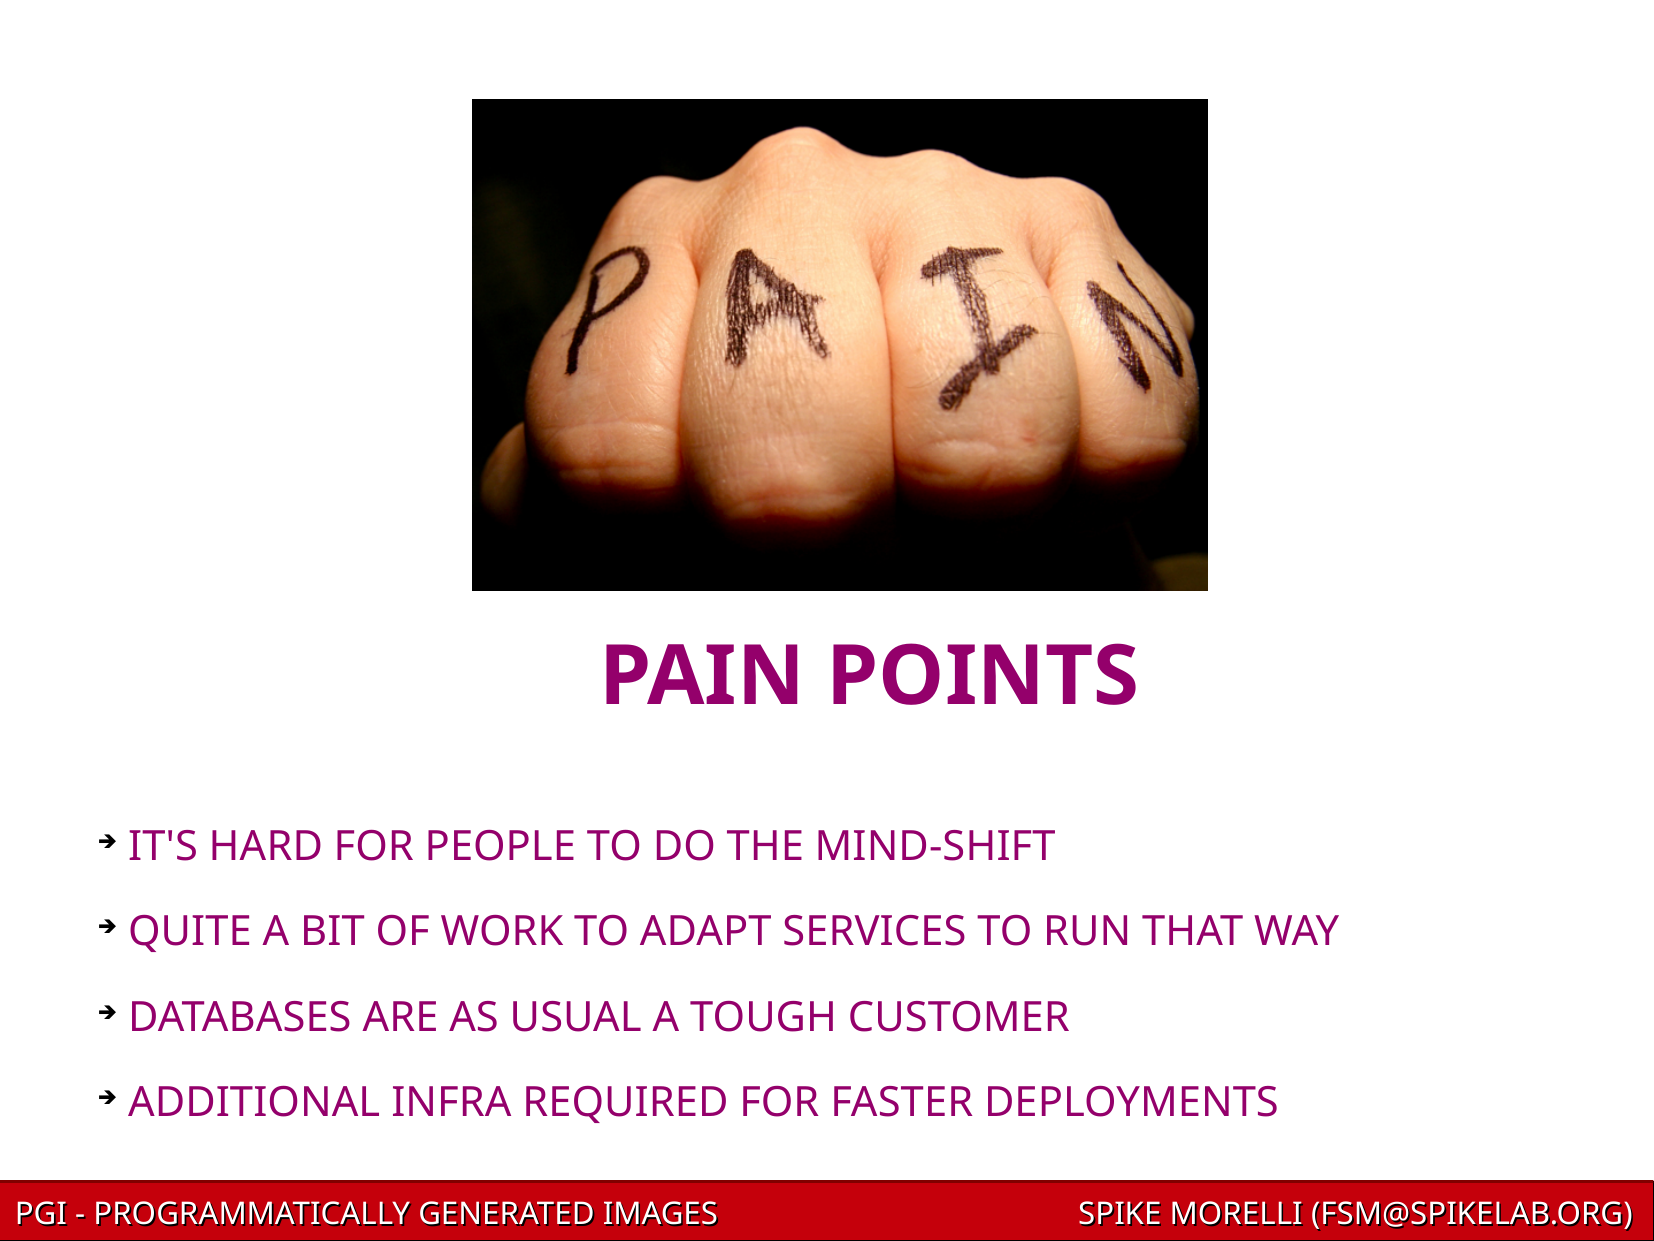

PAIN POINTS
 IT'S HARD FOR PEOPLE TO DO THE MIND-SHIFT
 QUITE A BIT OF WORK TO ADAPT SERVICES TO RUN THAT WAY
 DATABASES ARE AS USUAL A TOUGH CUSTOMER
 ADDITIONAL INFRA REQUIRED FOR FASTER DEPLOYMENTS
PGI - PROGRAMMATICALLY GENERATED IMAGES
SPIKE MORELLI (FSM@SPIKELAB.ORG)